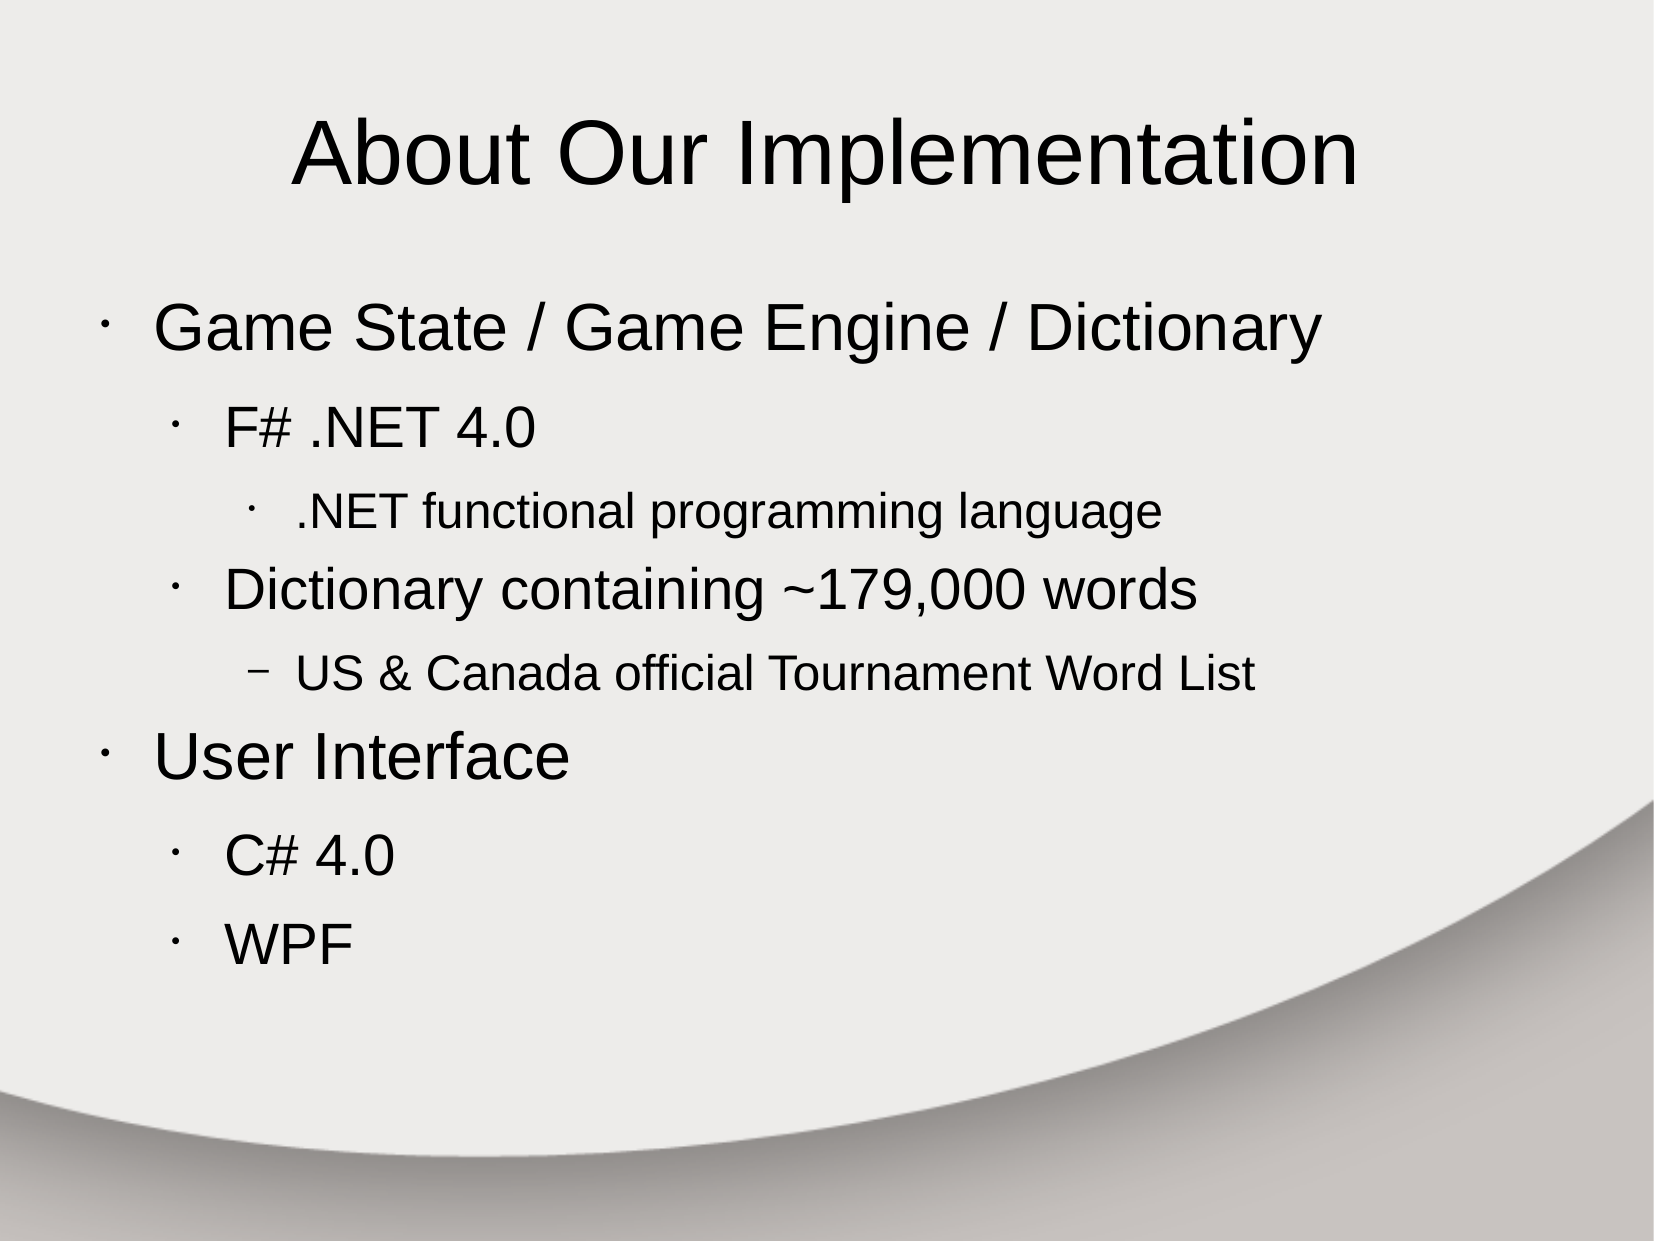

# About Our Implementation
Game State / Game Engine / Dictionary
F# .NET 4.0
.NET functional programming language
Dictionary containing ~179,000 words
US & Canada official Tournament Word List
User Interface
C# 4.0
WPF